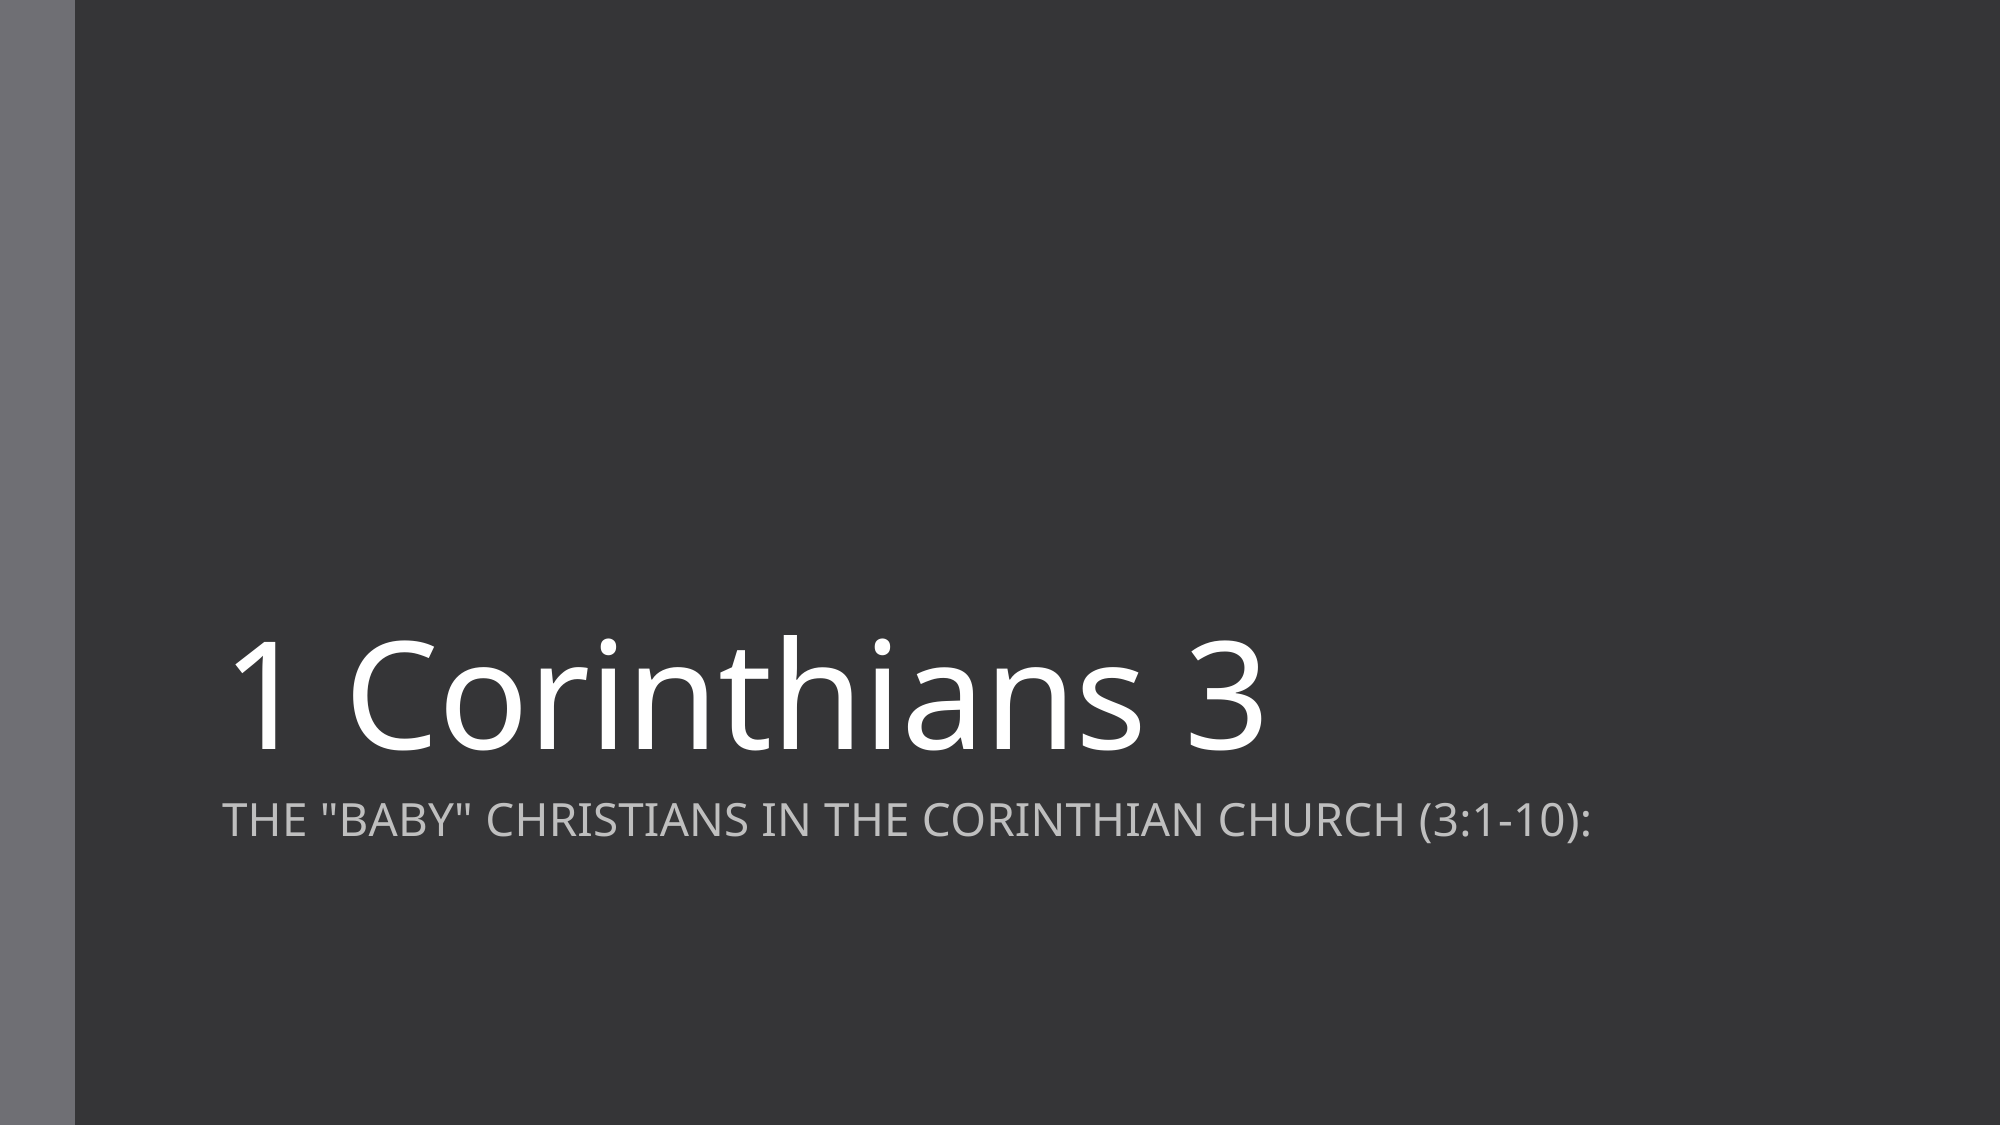

# 1 Corinthians 3
THE "BABY" CHRISTIANS IN THE CORINTHIAN CHURCH (3:1-10):